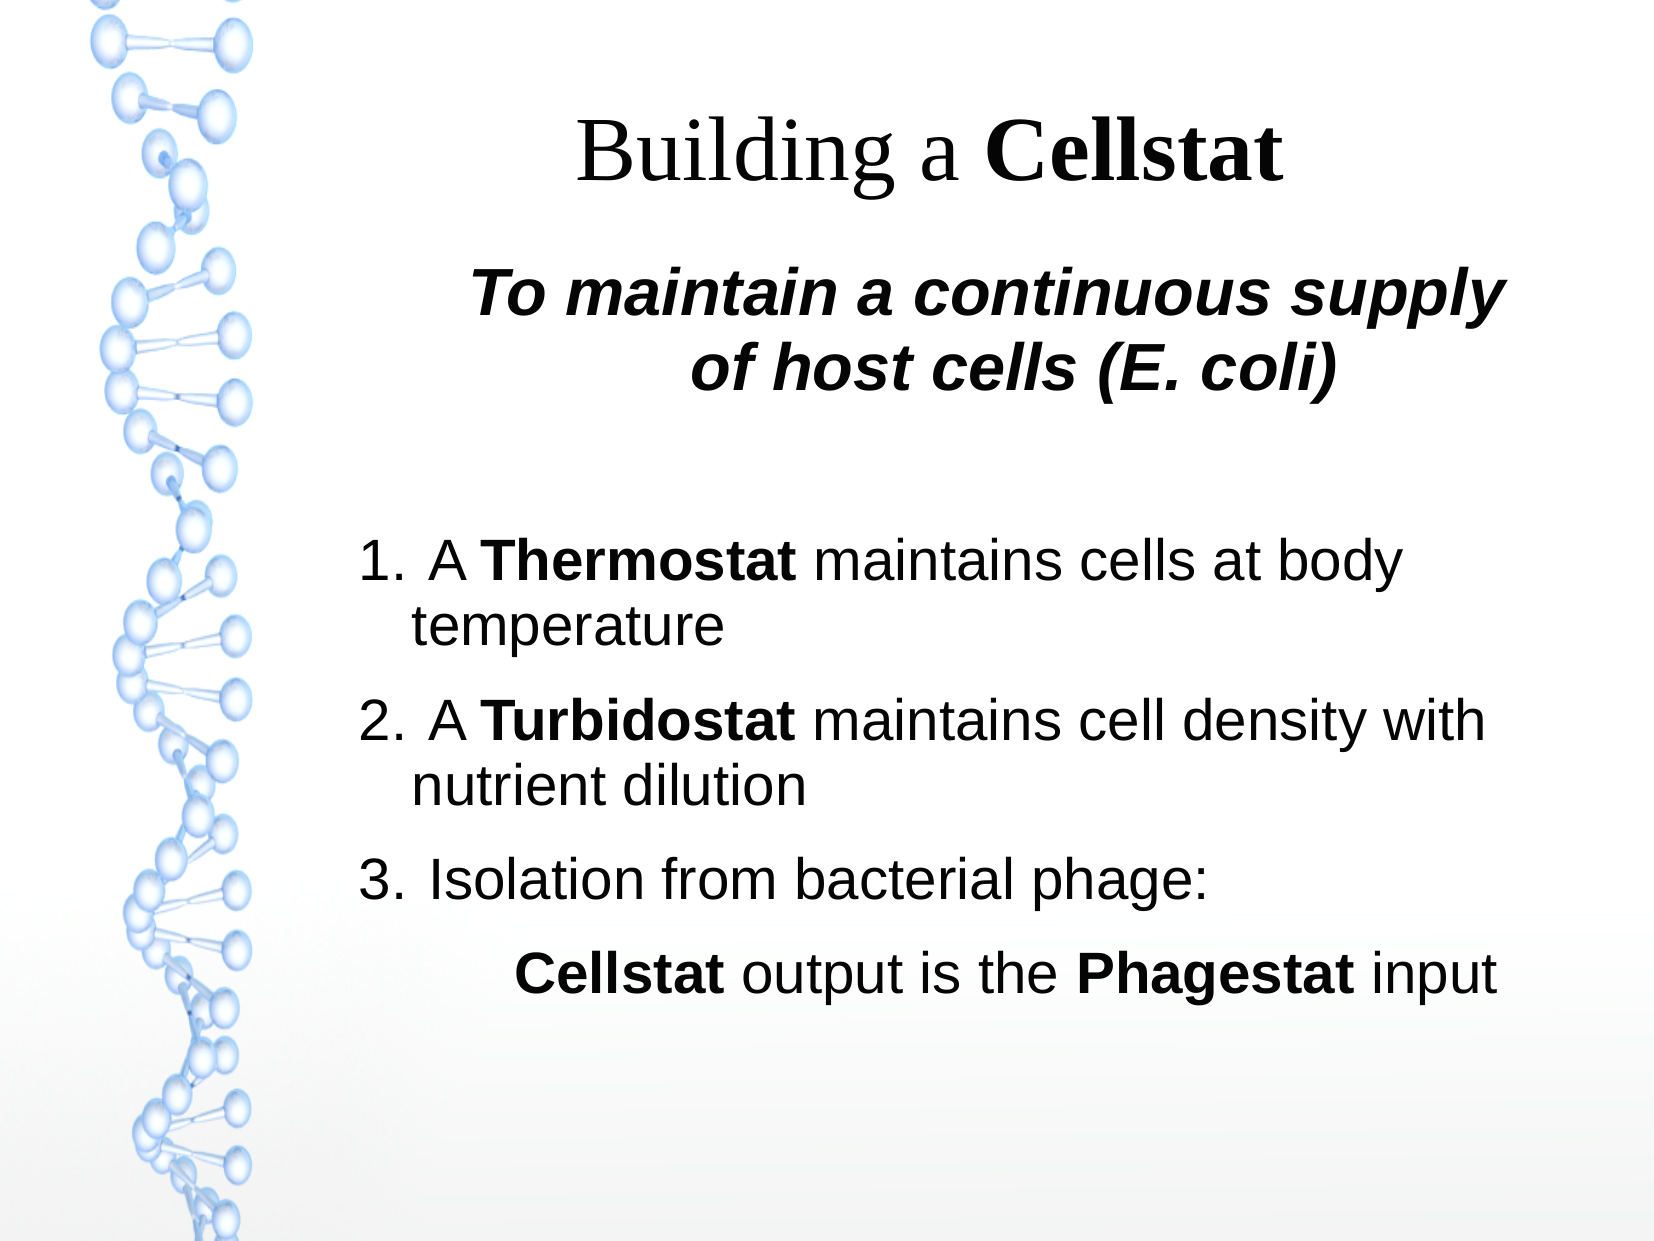

# Building a Cellstat
 To maintain a continuous supply of host cells (E. coli)
 A Thermostat maintains cells at body temperature
 A Turbidostat maintains cell density with nutrient dilution
 Isolation from bacterial phage:
Cellstat output is the Phagestat input